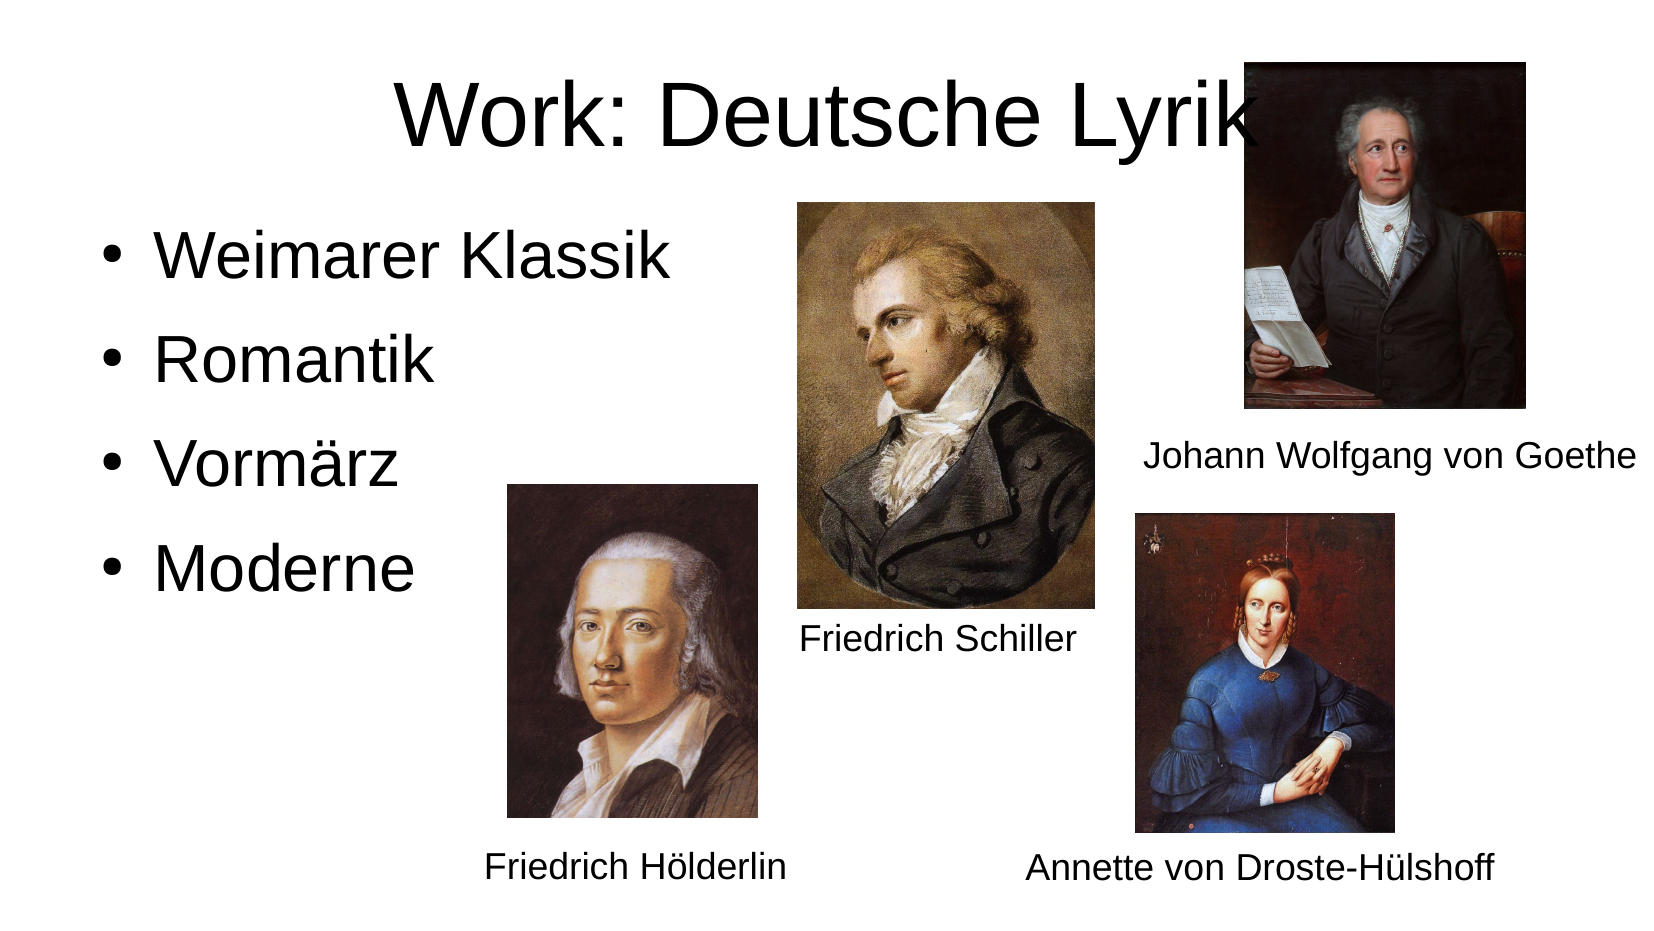

# Work: Deutsche Lyrik
Weimarer Klassik
Romantik
Vormärz
Moderne
Johann Wolfgang von Goethe
Friedrich Schiller
Friedrich Hölderlin
Annette von Droste-Hülshoff